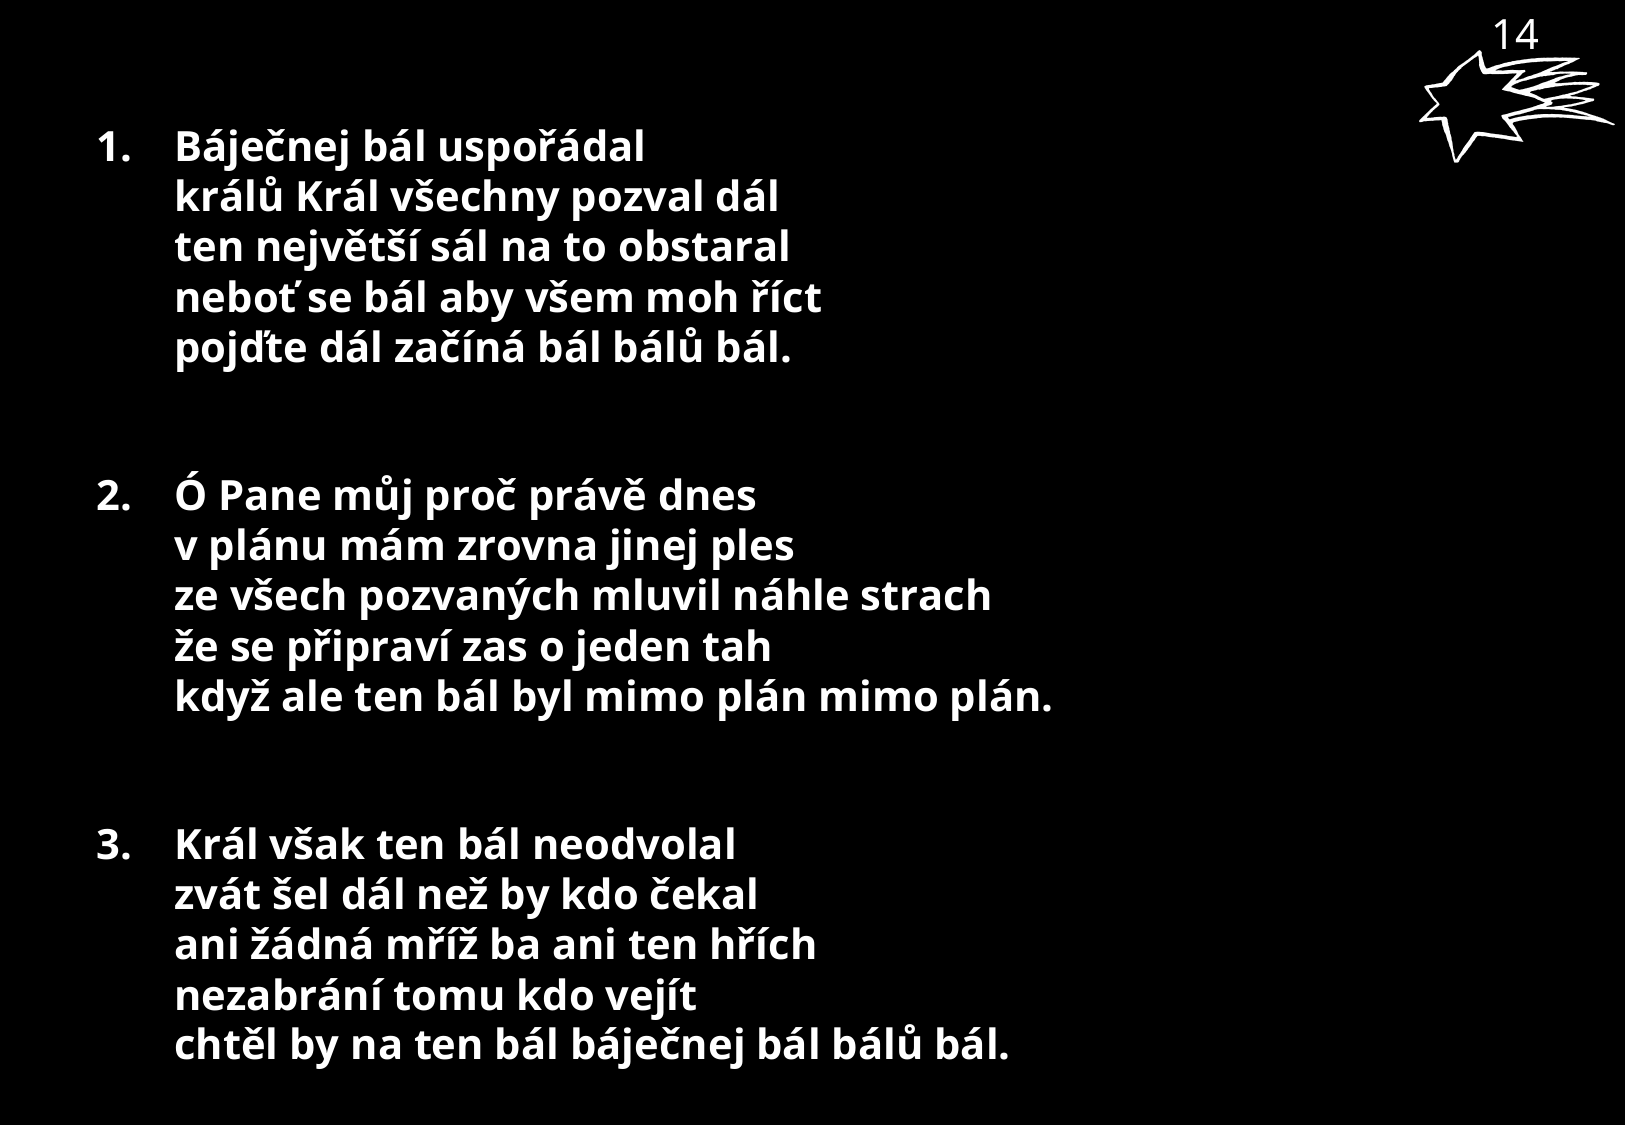

14
# Báječnej bál uspořádal králů Král všechny pozval dál ten největší sál na to obstaral neboť se bál aby všem moh říct pojďte dál začíná bál bálů bál.
Ó Pane můj proč právě dnes
v plánu mám zrovna jinej ples
ze všech pozvaných mluvil náhle strach
že se připraví zas o jeden tah
když ale ten bál byl mimo plán mimo plán.
Král však ten bál neodvolal
zvát šel dál než by kdo čekal
ani žádná mříž ba ani ten hřích
nezabrání tomu kdo vejít
chtěl by na ten bál báječnej bál bálů bál.